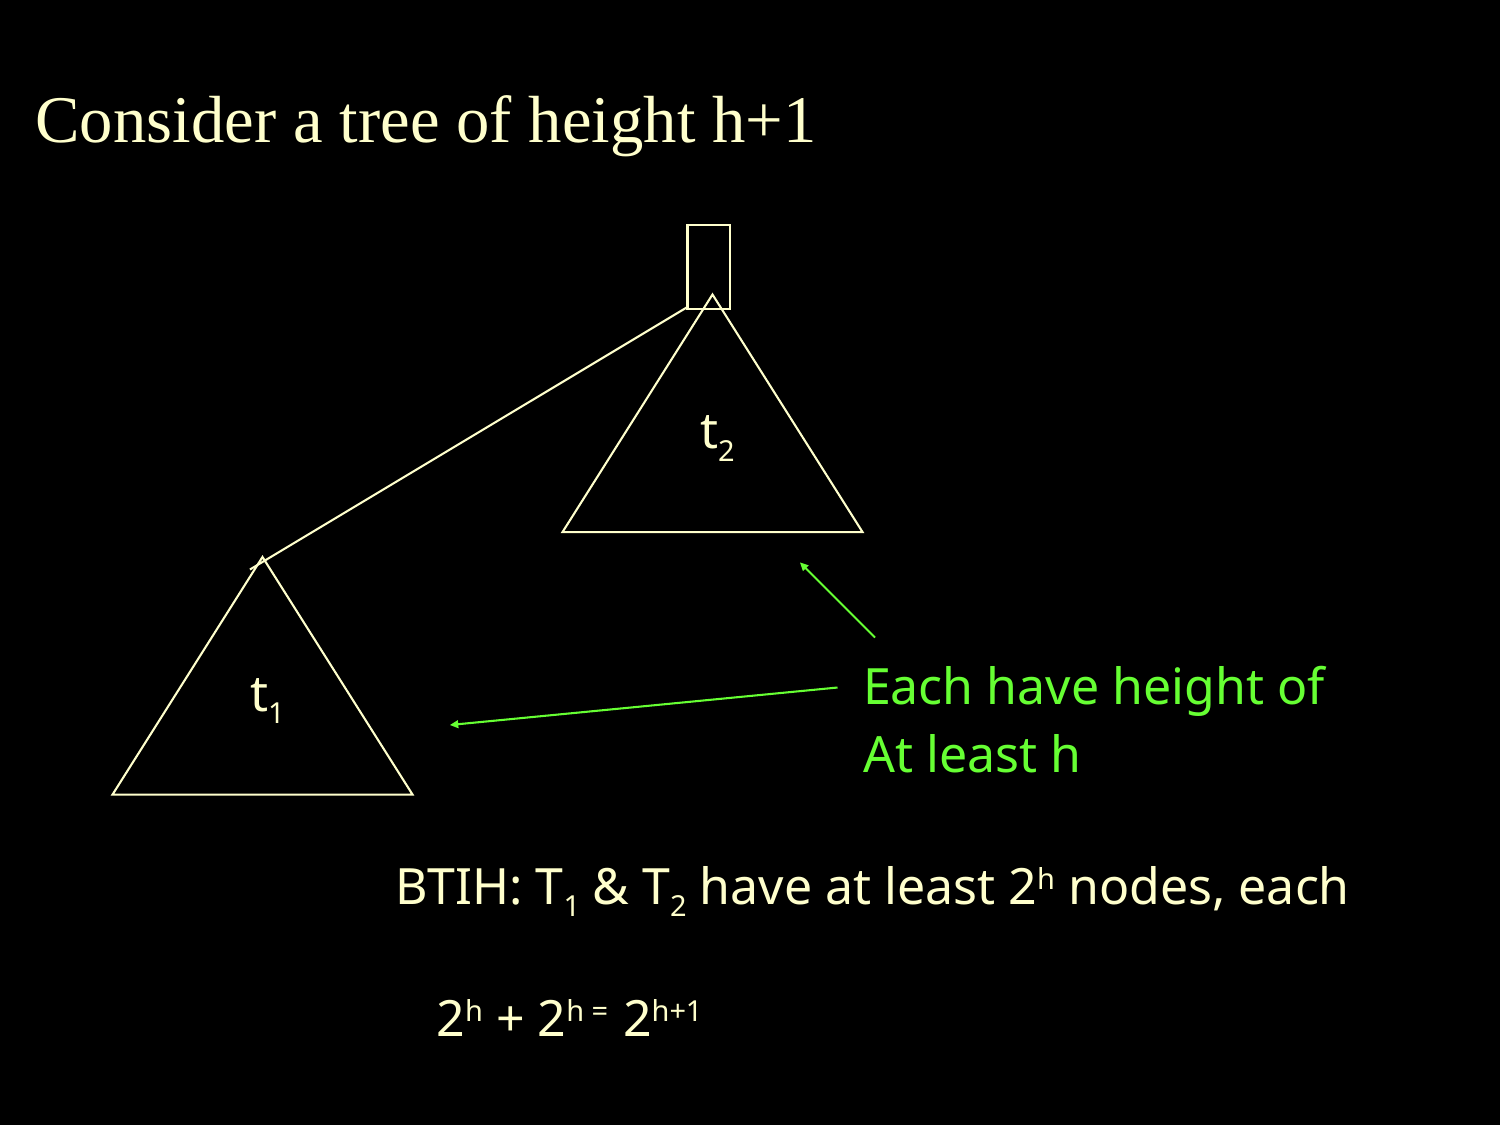

# Consider a tree of height h+1
t2
Each have height of
At least h
t1
BTIH: T1 & T2 have at least 2h nodes, each
 2h + 2h = 2h+1